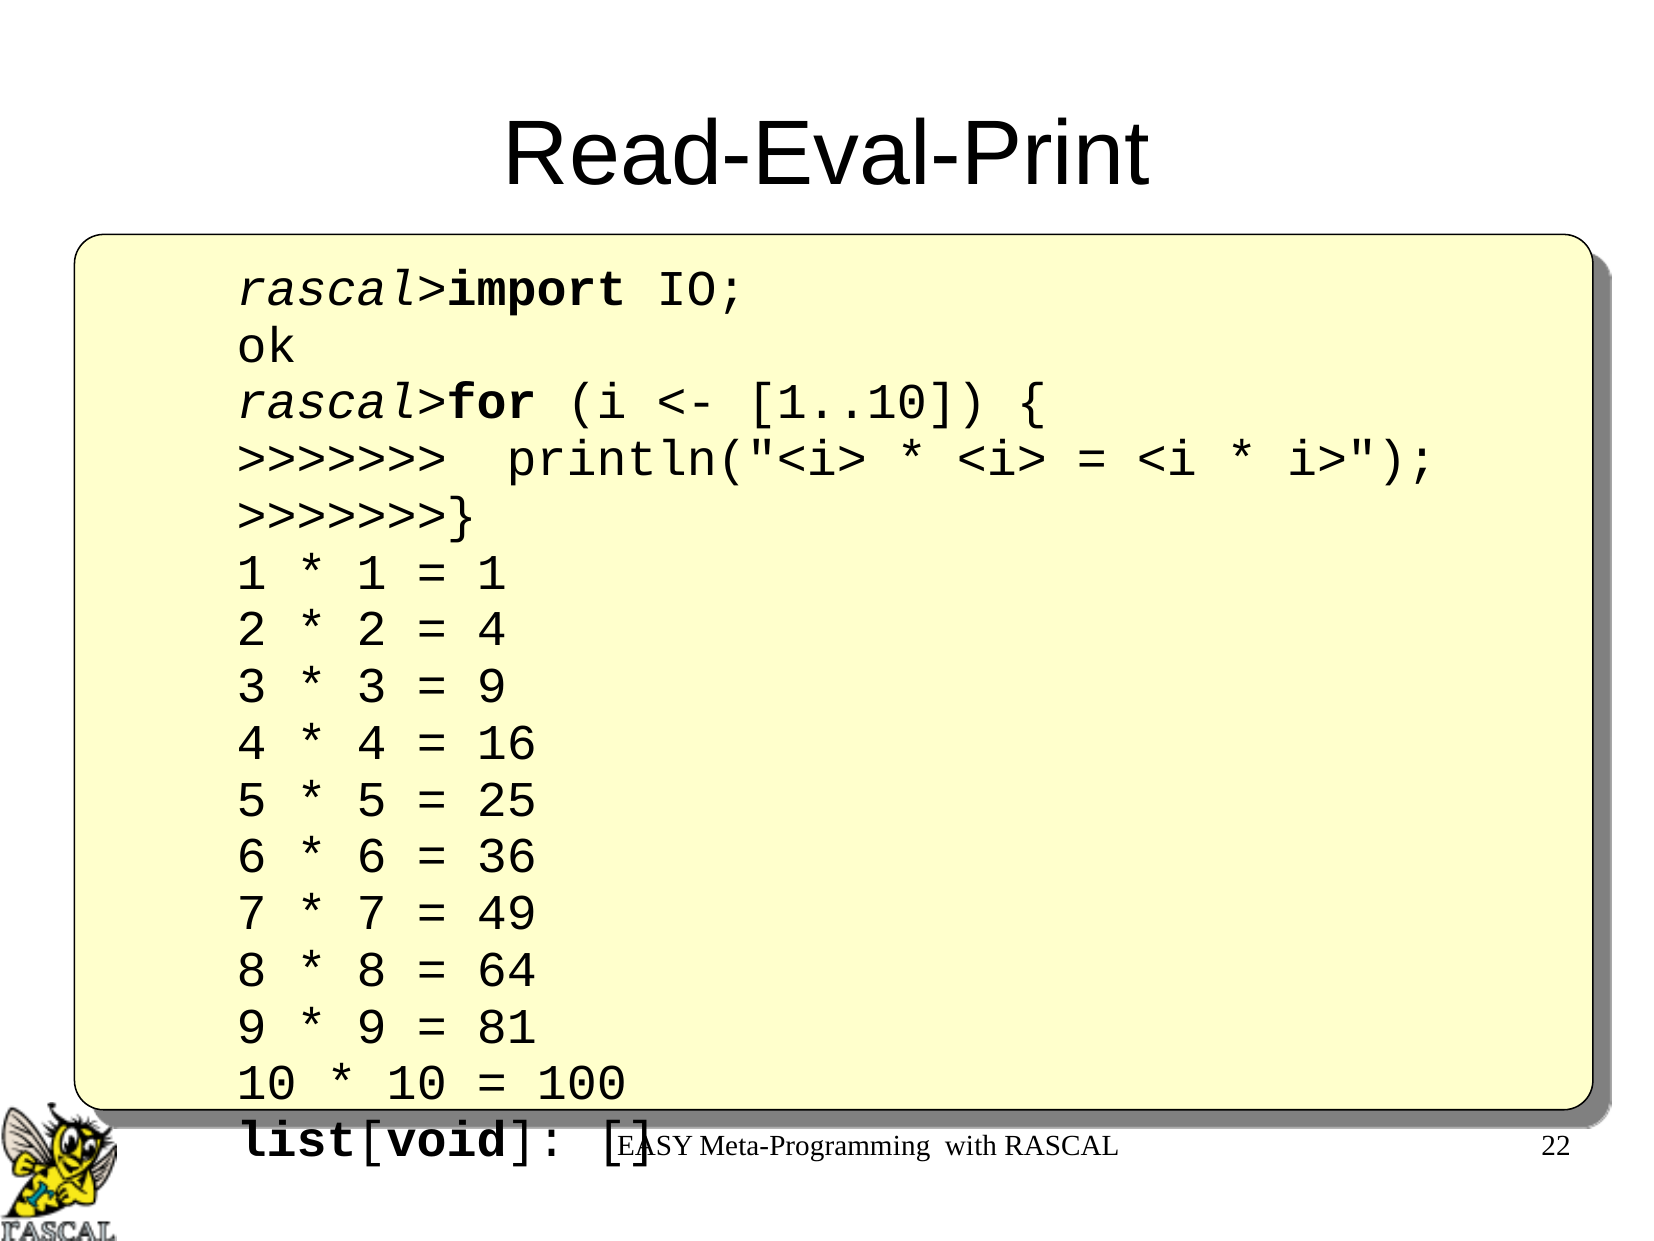

# Read-Eval-Print
rascal>import IO;
ok
rascal>for (i <- [1..10]) {
>>>>>>> println("<i> * <i> = <i * i>");
>>>>>>>}
1 * 1 = 1
2 * 2 = 4
3 * 3 = 9
4 * 4 = 16
5 * 5 = 25
6 * 6 = 36
7 * 7 = 49
8 * 8 = 64
9 * 9 = 81
10 * 10 = 100
list[void]: []
22